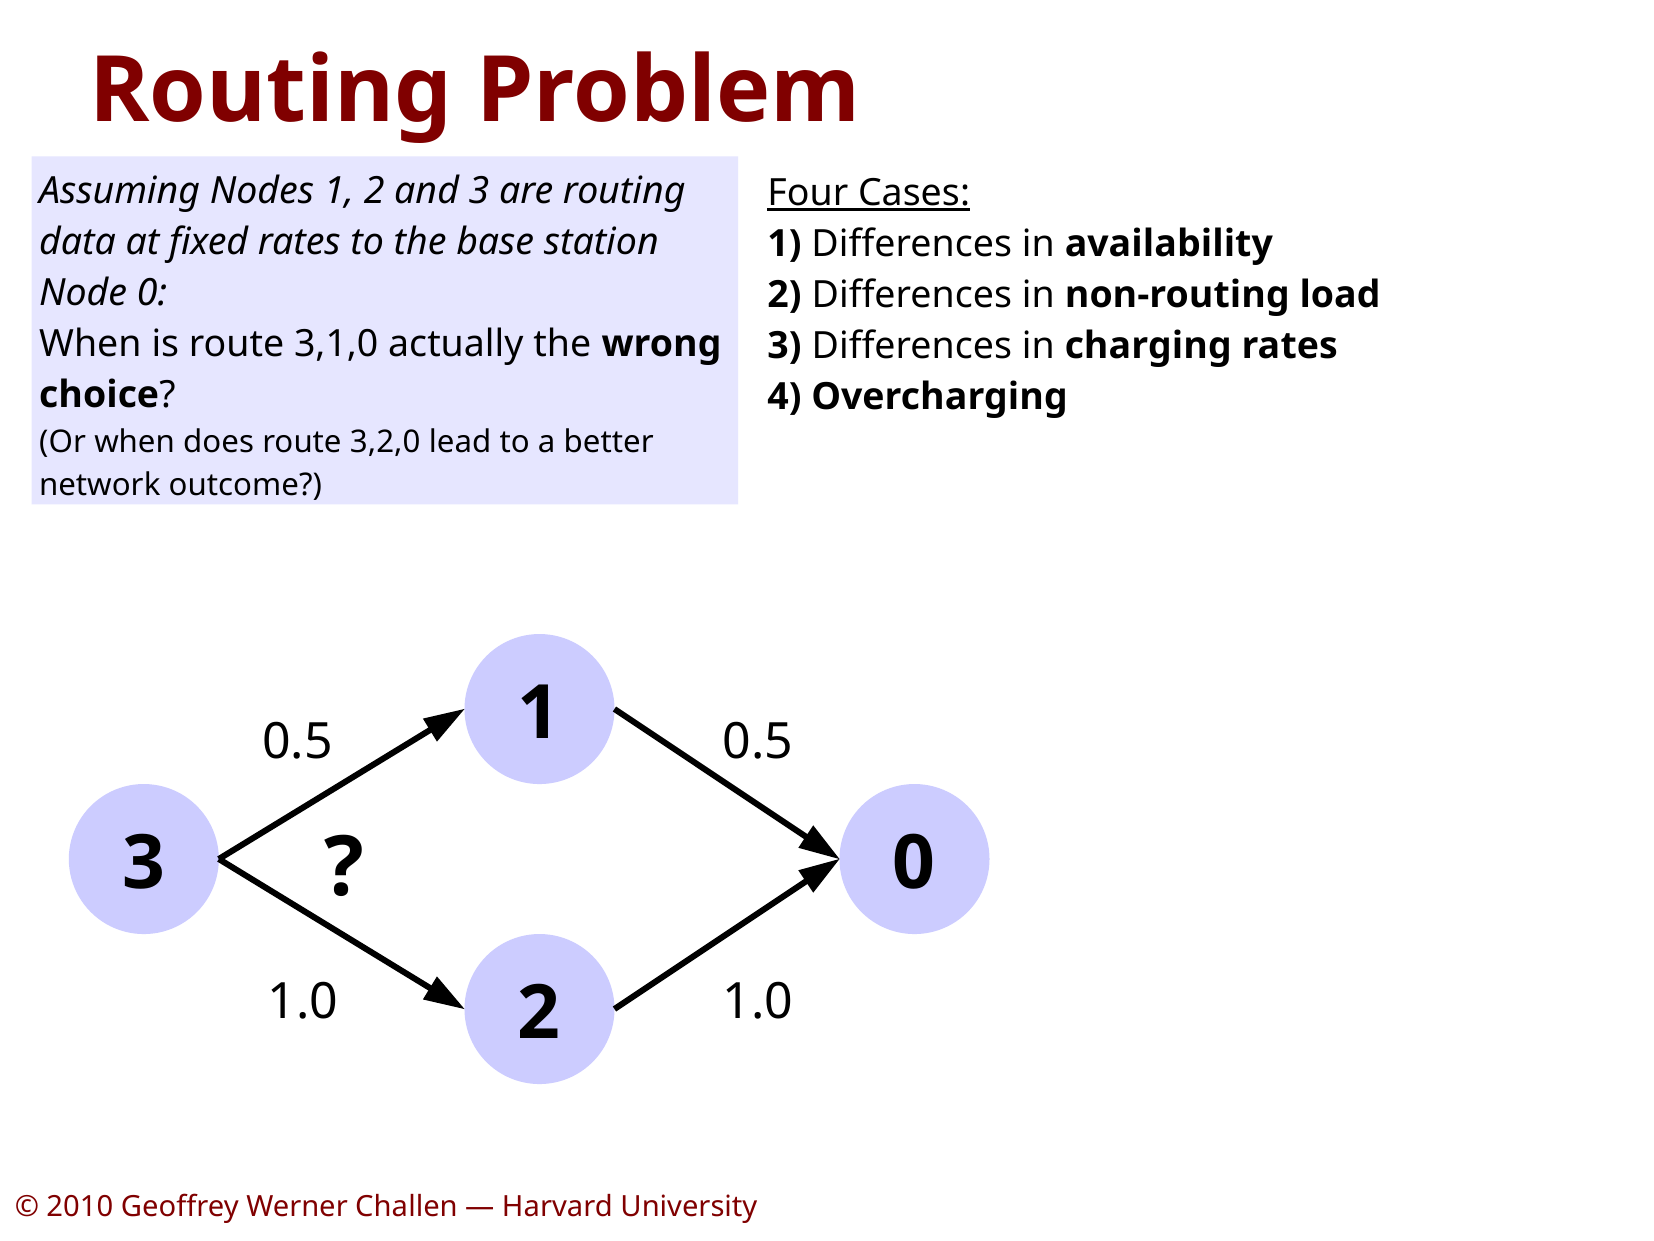

# Routing Problem
Assuming Nodes 1, 2 and 3 are routing data at fixed rates to the base station Node 0:
When is route 3,1,0 actually the wrong choice?
(Or when does route 3,2,0 lead to a better network outcome?)
Four Cases:
1) Differences in availability
2) Differences in non-routing load
3) Differences in charging rates
4) Overcharging
1
0.5
0.5
1.0
1.0
3
0
?
2